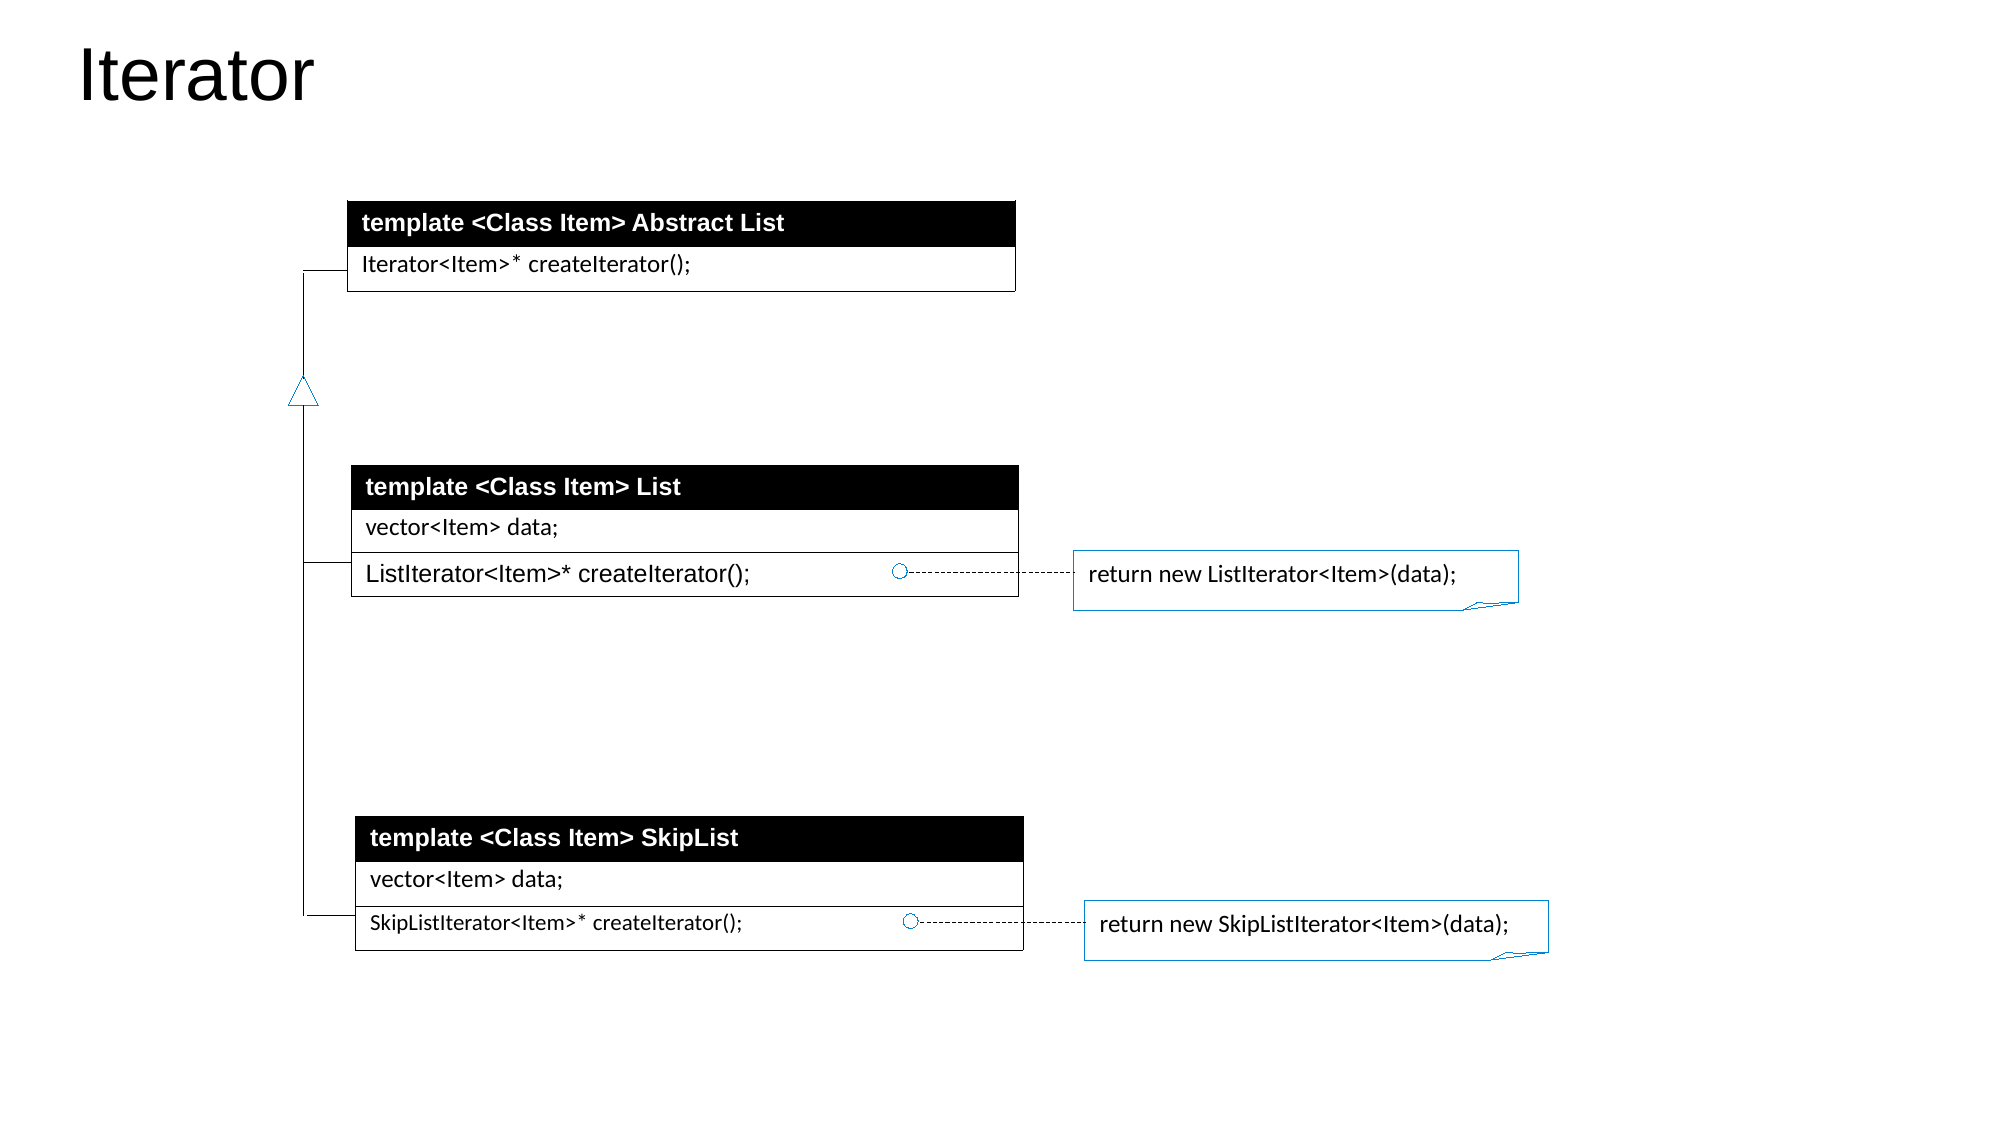

Iterator
| template <Class Item> Abstract List |
| --- |
| Iterator<Item>\* createIterator(); |
| template <Class Item> List |
| --- |
| vector<Item> data; |
| ListIterator<Item>\* createIterator(); |
return new ListIterator<Item>(data);
| template <Class Item> SkipList |
| --- |
| vector<Item> data; |
| SkipListIterator<Item>\* createIterator(); |
return new SkipListIterator<Item>(data);